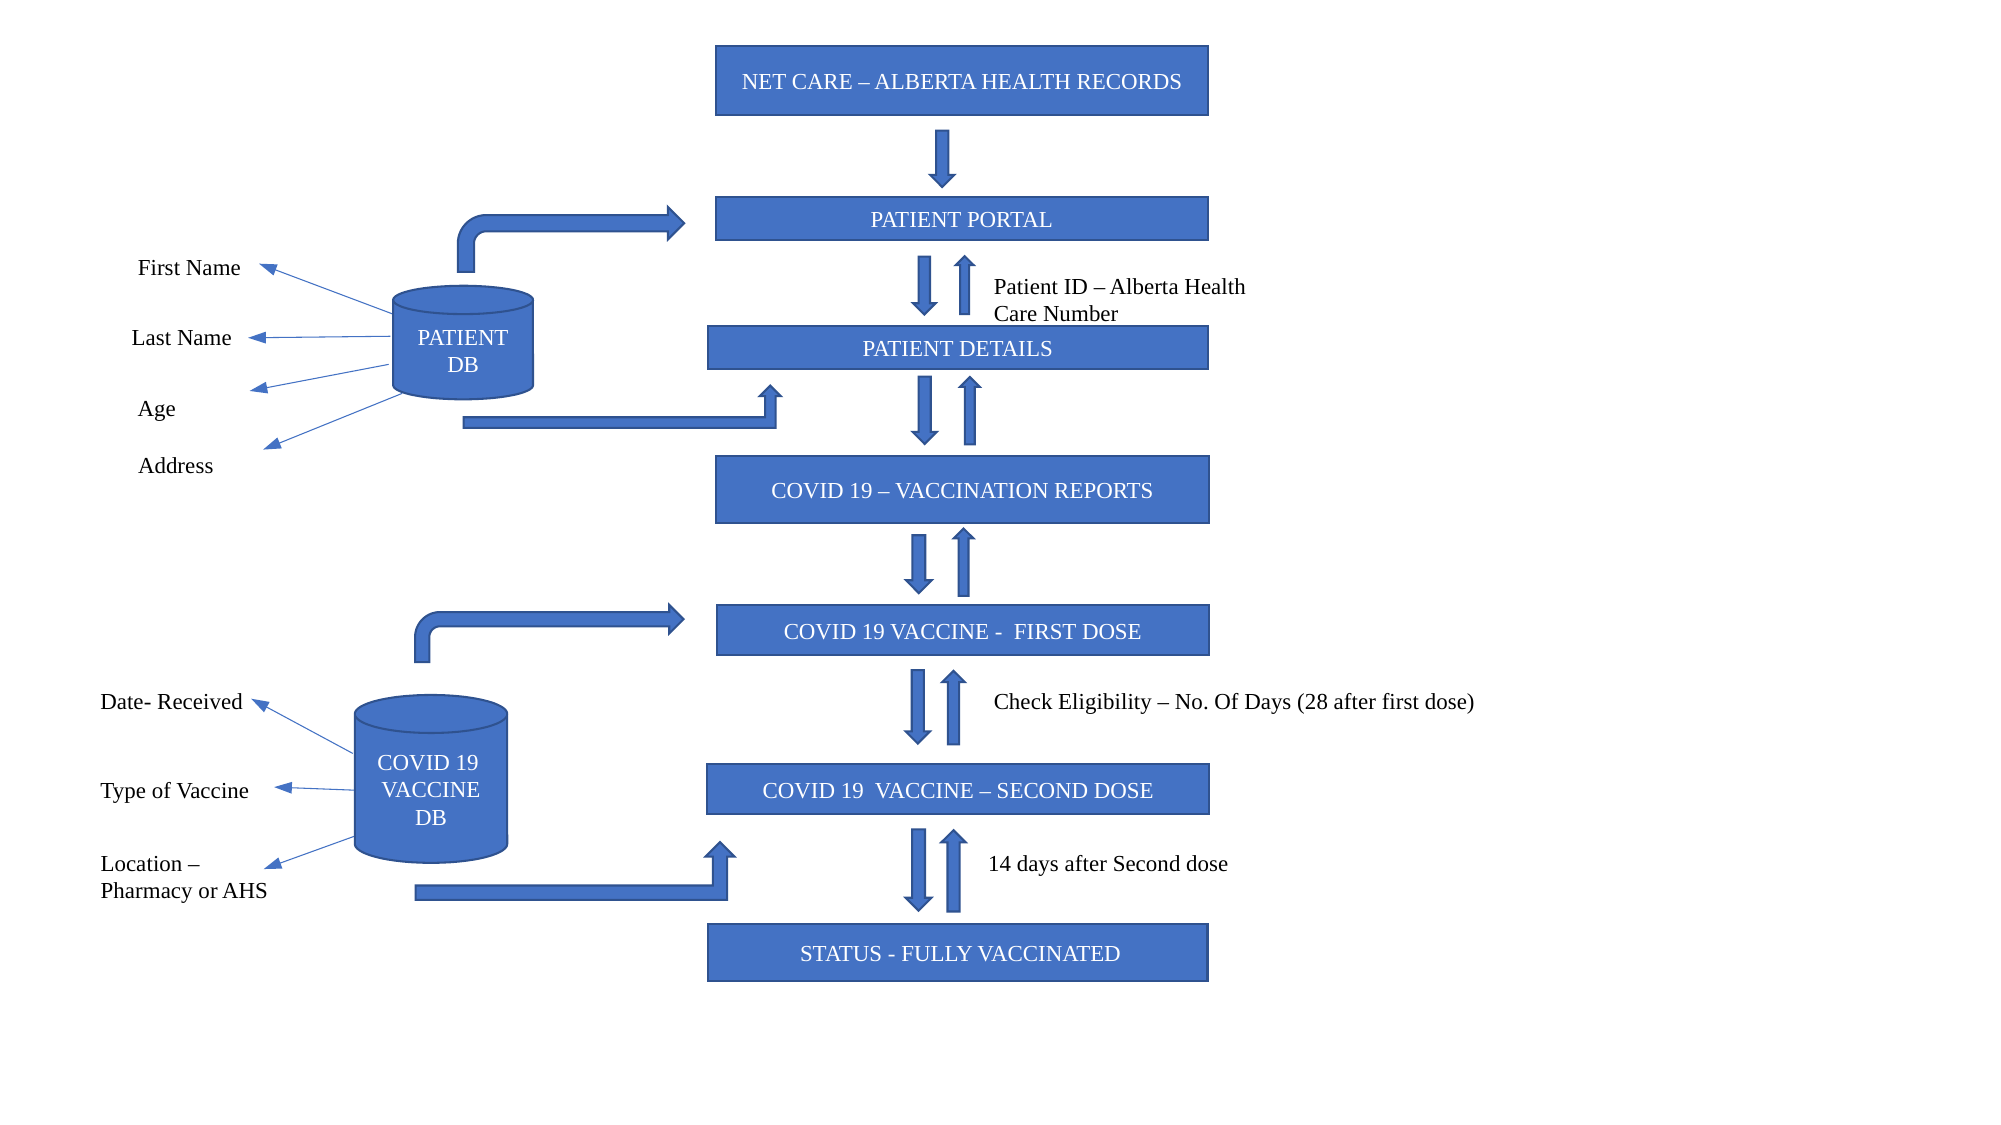

NET CARE – ALBERTA HEALTH RECORDS
PATIENT PORTAL
First Name
Patient ID – Alberta Health Care Number
PATIENT DB
Last Name
PATIENT DETAILS
Age
Address
COVID 19 – VACCINATION REPORTS
COVID 19 VACCINE -  FIRST DOSE
Date- Received
Check Eligibility – No. Of Days (28 after first dose)
COVID 19
VACCINE DB
COVID 19  VACCINE – SECOND DOSE
Type of Vaccine
Location – Pharmacy or AHS
14 days after Second dose
 STATUS - FULLY VACCINATED